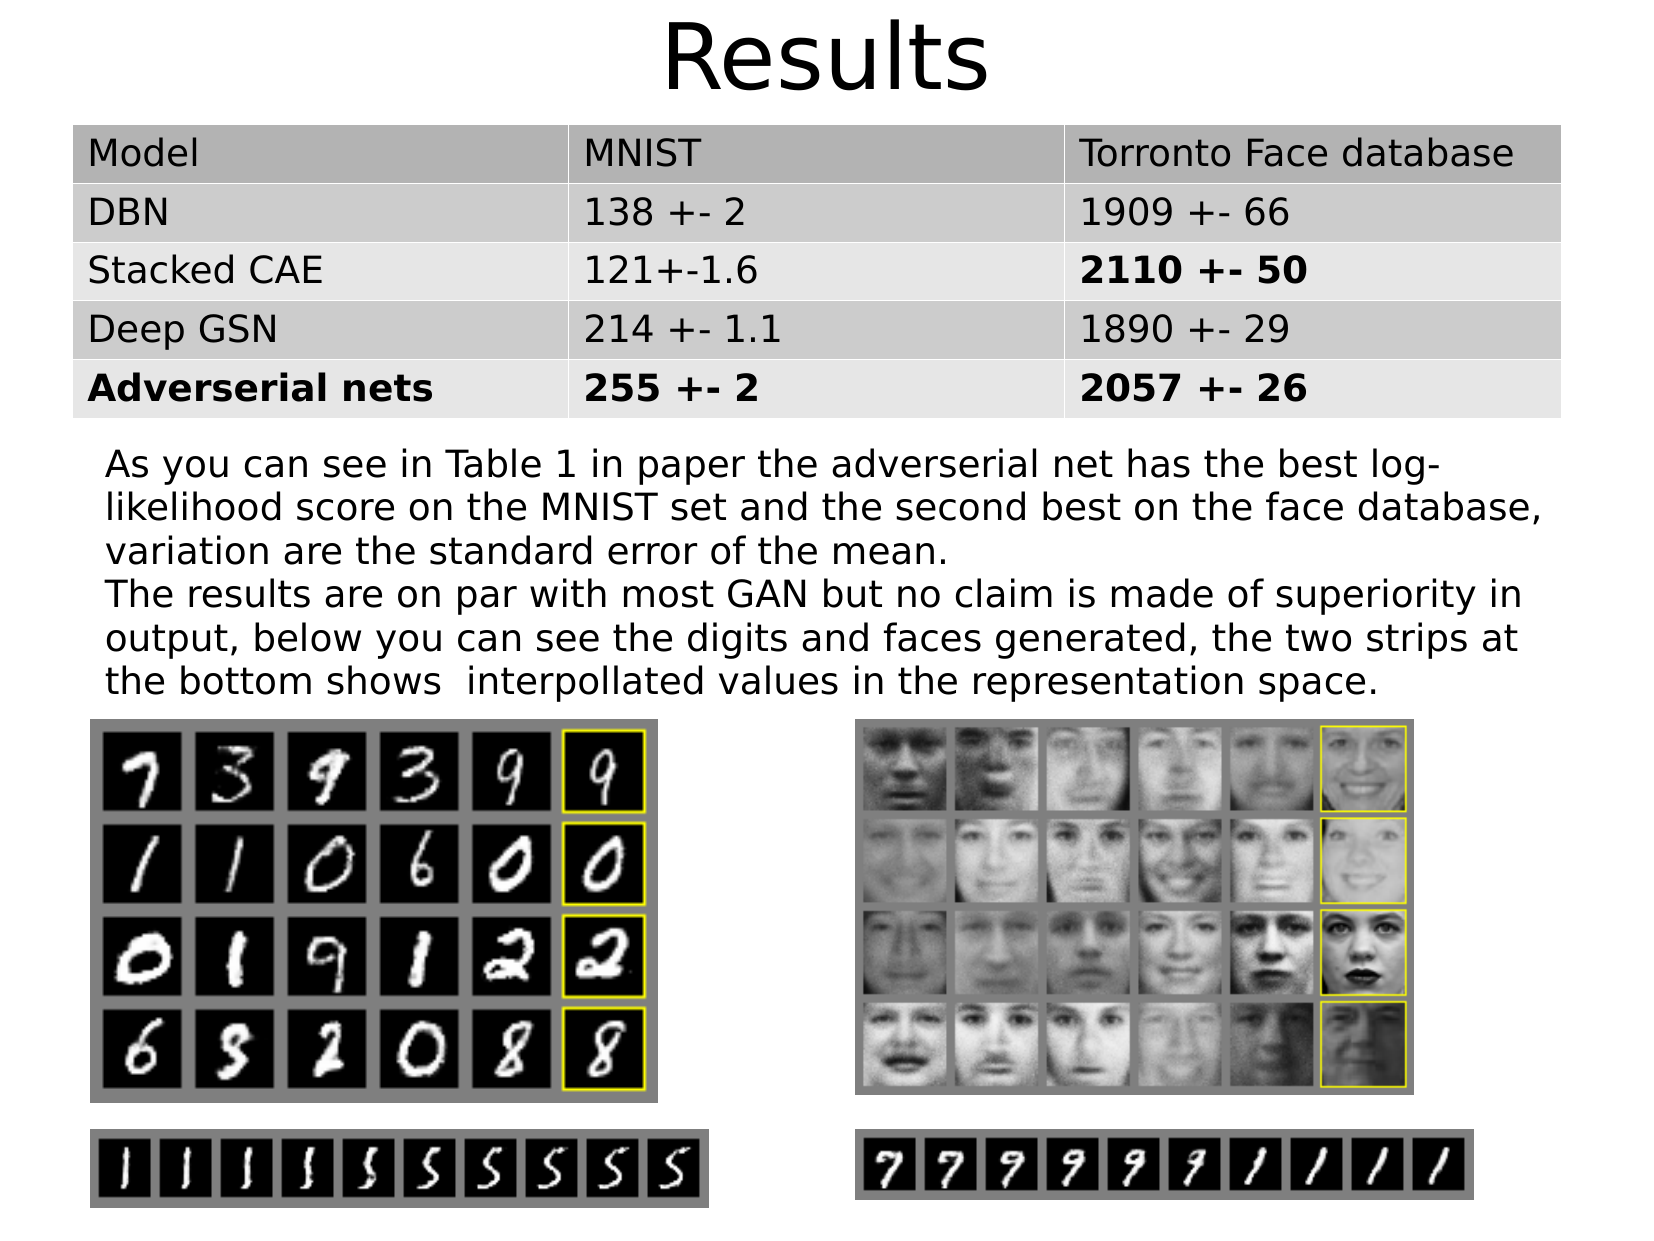

# Results
| Model | MNIST | Torronto Face database |
| --- | --- | --- |
| DBN | 138 +- 2 | 1909 +- 66 |
| Stacked CAE | 121+-1.6 | 2110 +- 50 |
| Deep GSN | 214 +- 1.1 | 1890 +- 29 |
| Adverserial nets | 255 +- 2 | 2057 +- 26 |
As you can see in Table 1 in paper the adverserial net has the best log-likelihood score on the MNIST set and the second best on the face database, variation are the standard error of the mean.
The results are on par with most GAN but no claim is made of superiority in output, below you can see the digits and faces generated, the two strips at the bottom shows interpollated values in the representation space.